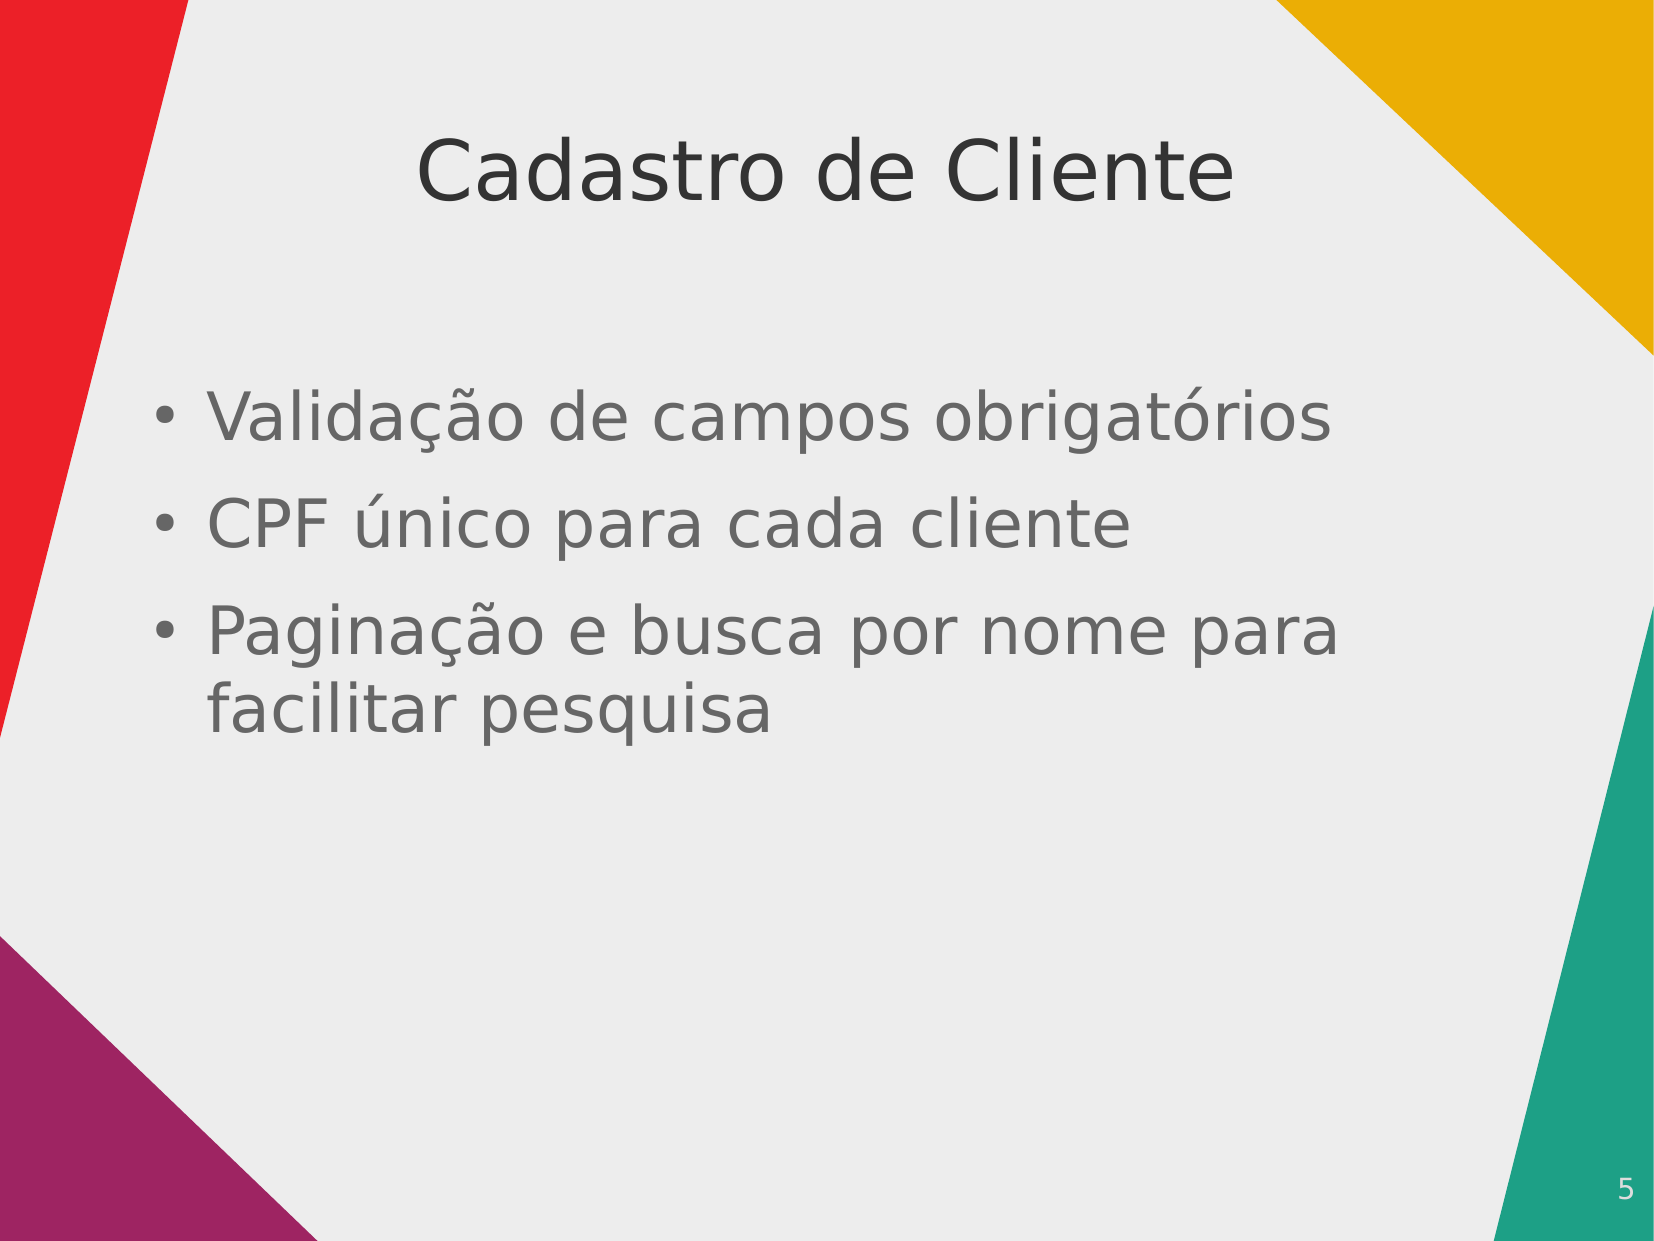

# Cadastro de Cliente
Validação de campos obrigatórios
CPF único para cada cliente
Paginação e busca por nome para facilitar pesquisa
5